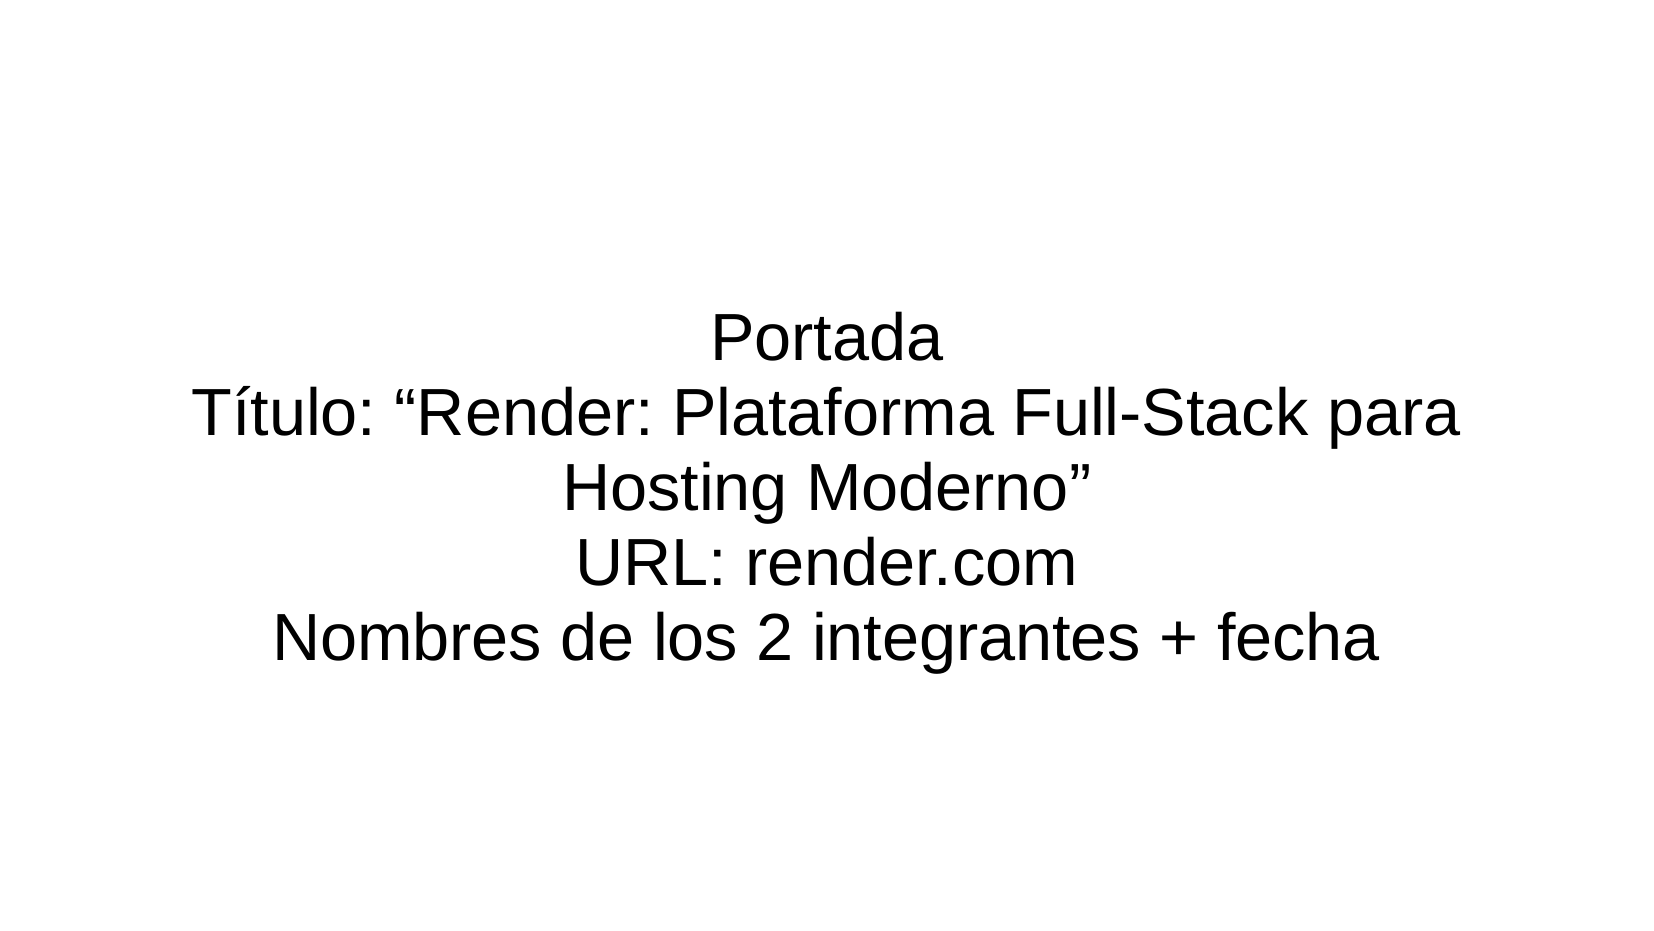

#
Portada
Título: “Render: Plataforma Full-Stack para Hosting Moderno”
URL: render.com
Nombres de los 2 integrantes + fecha